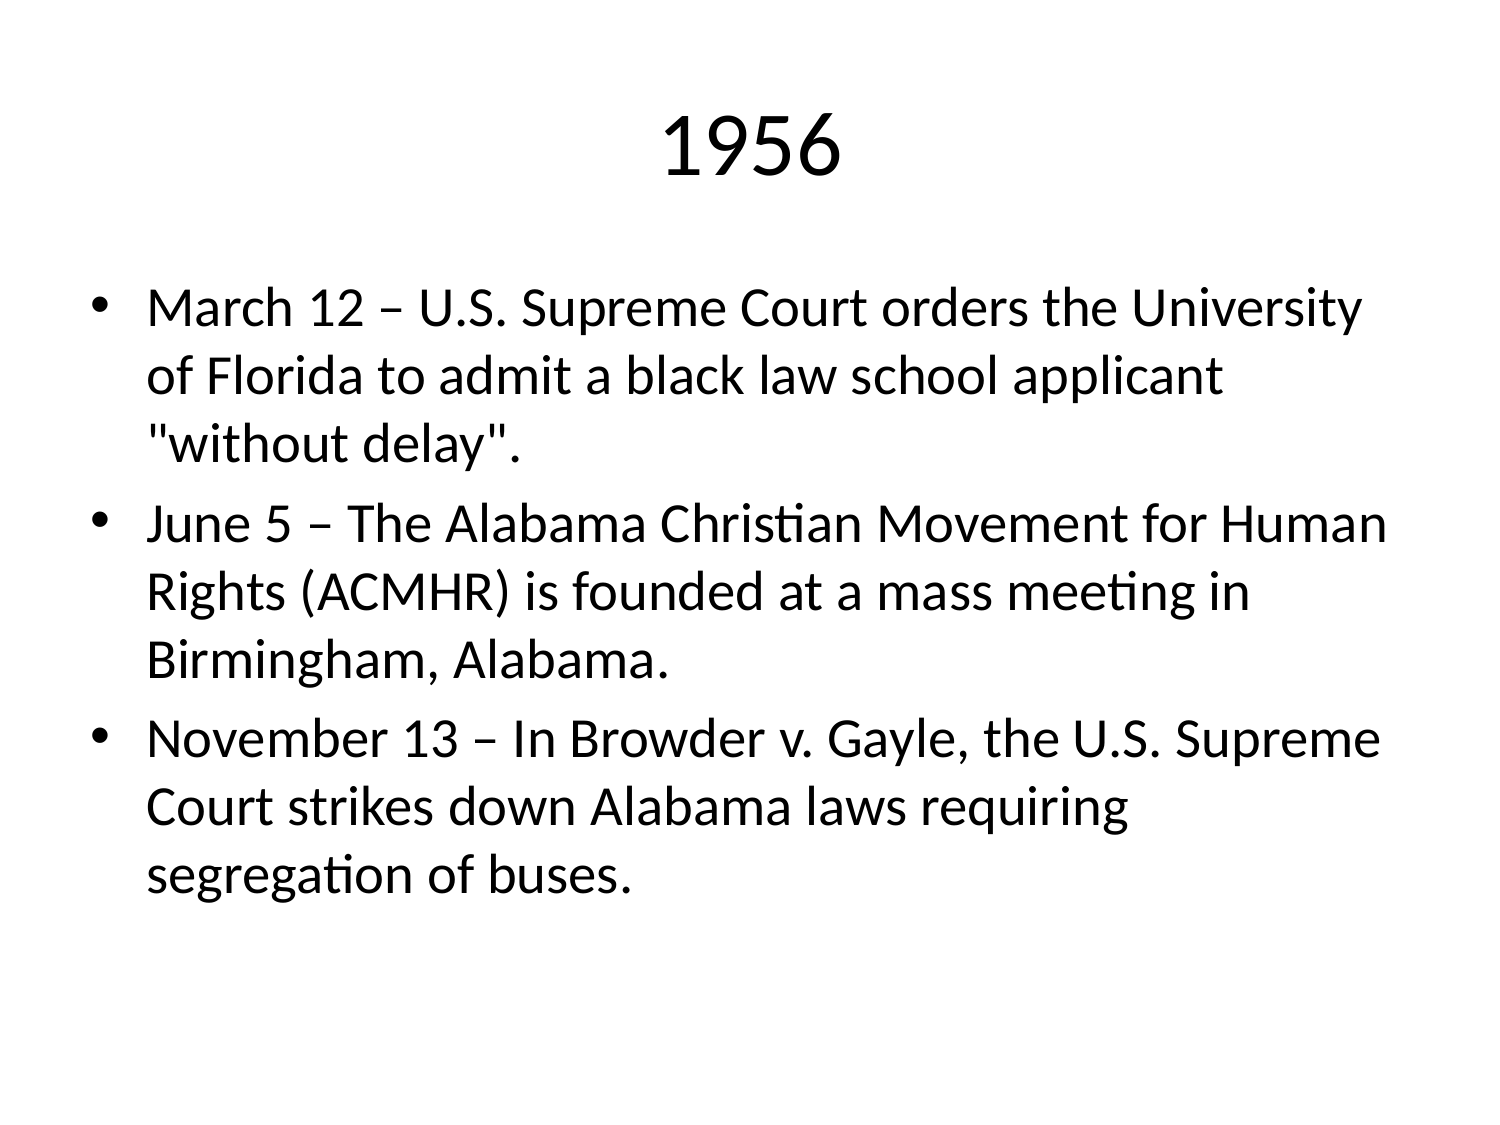

# 1956
March 12 – U.S. Supreme Court orders the University of Florida to admit a black law school applicant "without delay".
June 5 – The Alabama Christian Movement for Human Rights (ACMHR) is founded at a mass meeting in Birmingham, Alabama.
November 13 – In Browder v. Gayle, the U.S. Supreme Court strikes down Alabama laws requiring segregation of buses.